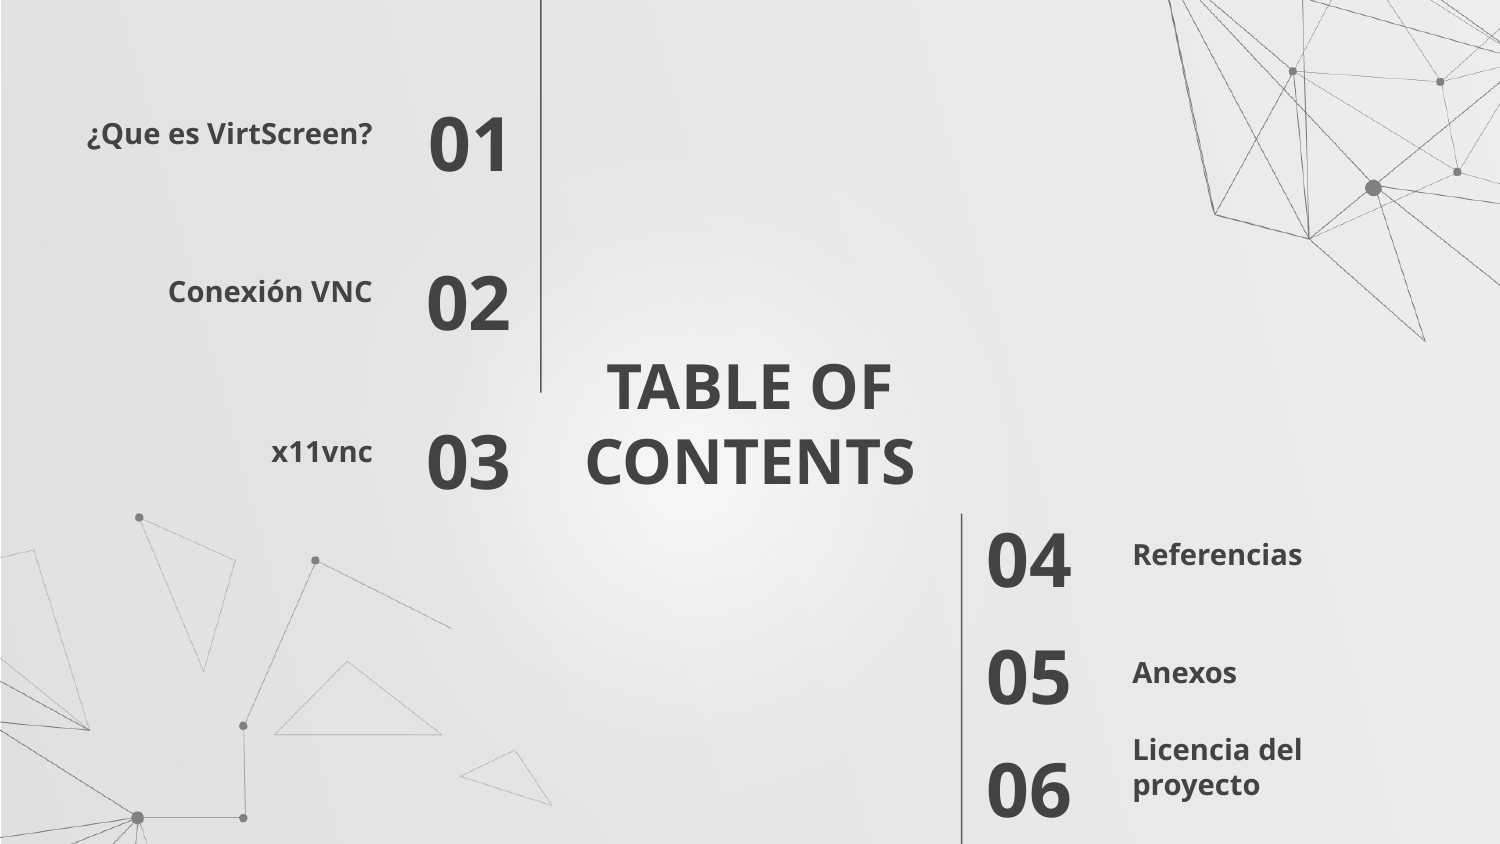

¿Que es VirtScreen?
01
Conexión VNC
02
# TABLE OF CONTENTS
x11vnc
03
Referencias
04
Anexos
05
Licencia del proyecto
06